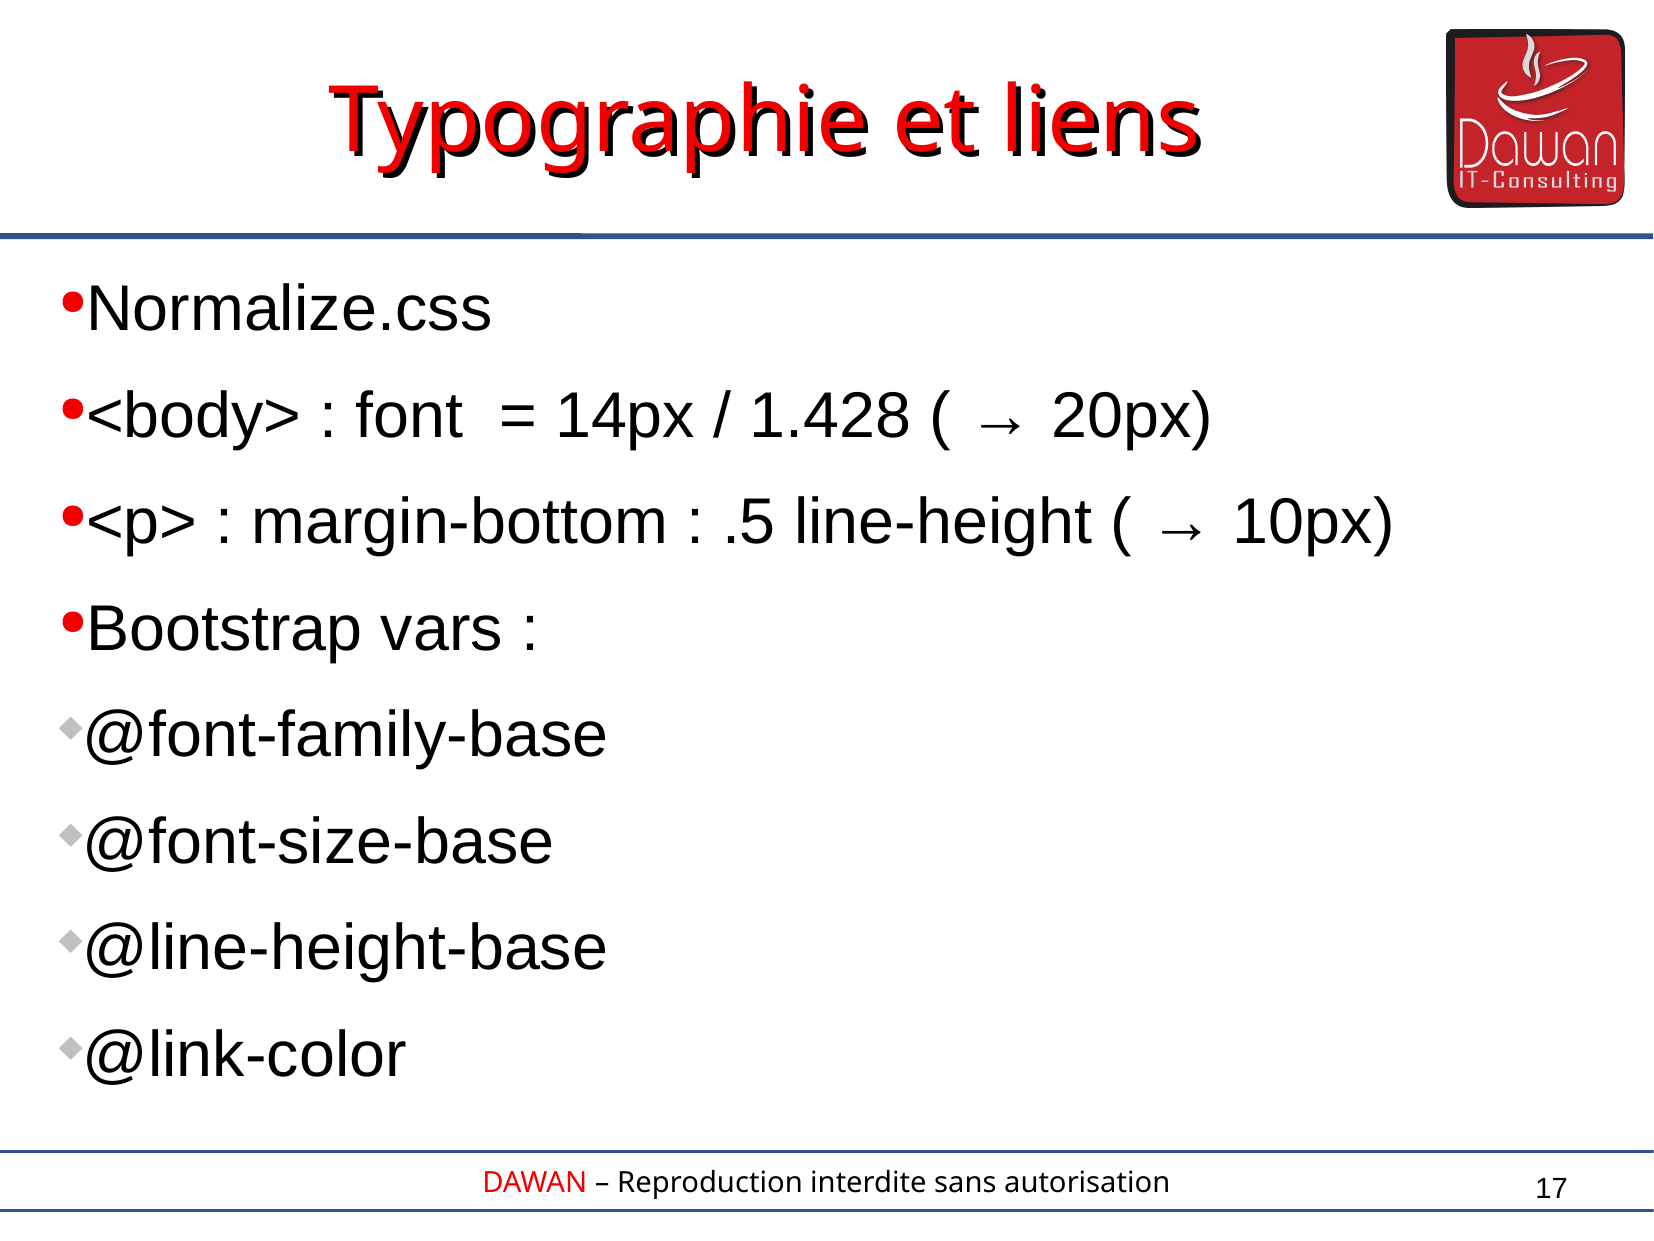

# Typographie et liens
Normalize.css
<body> : font = 14px / 1.428 ( → 20px)
<p> : margin-bottom : .5 line-height ( → 10px)
Bootstrap vars :
@font-family-base
@font-size-base
@line-height-base
@link-color